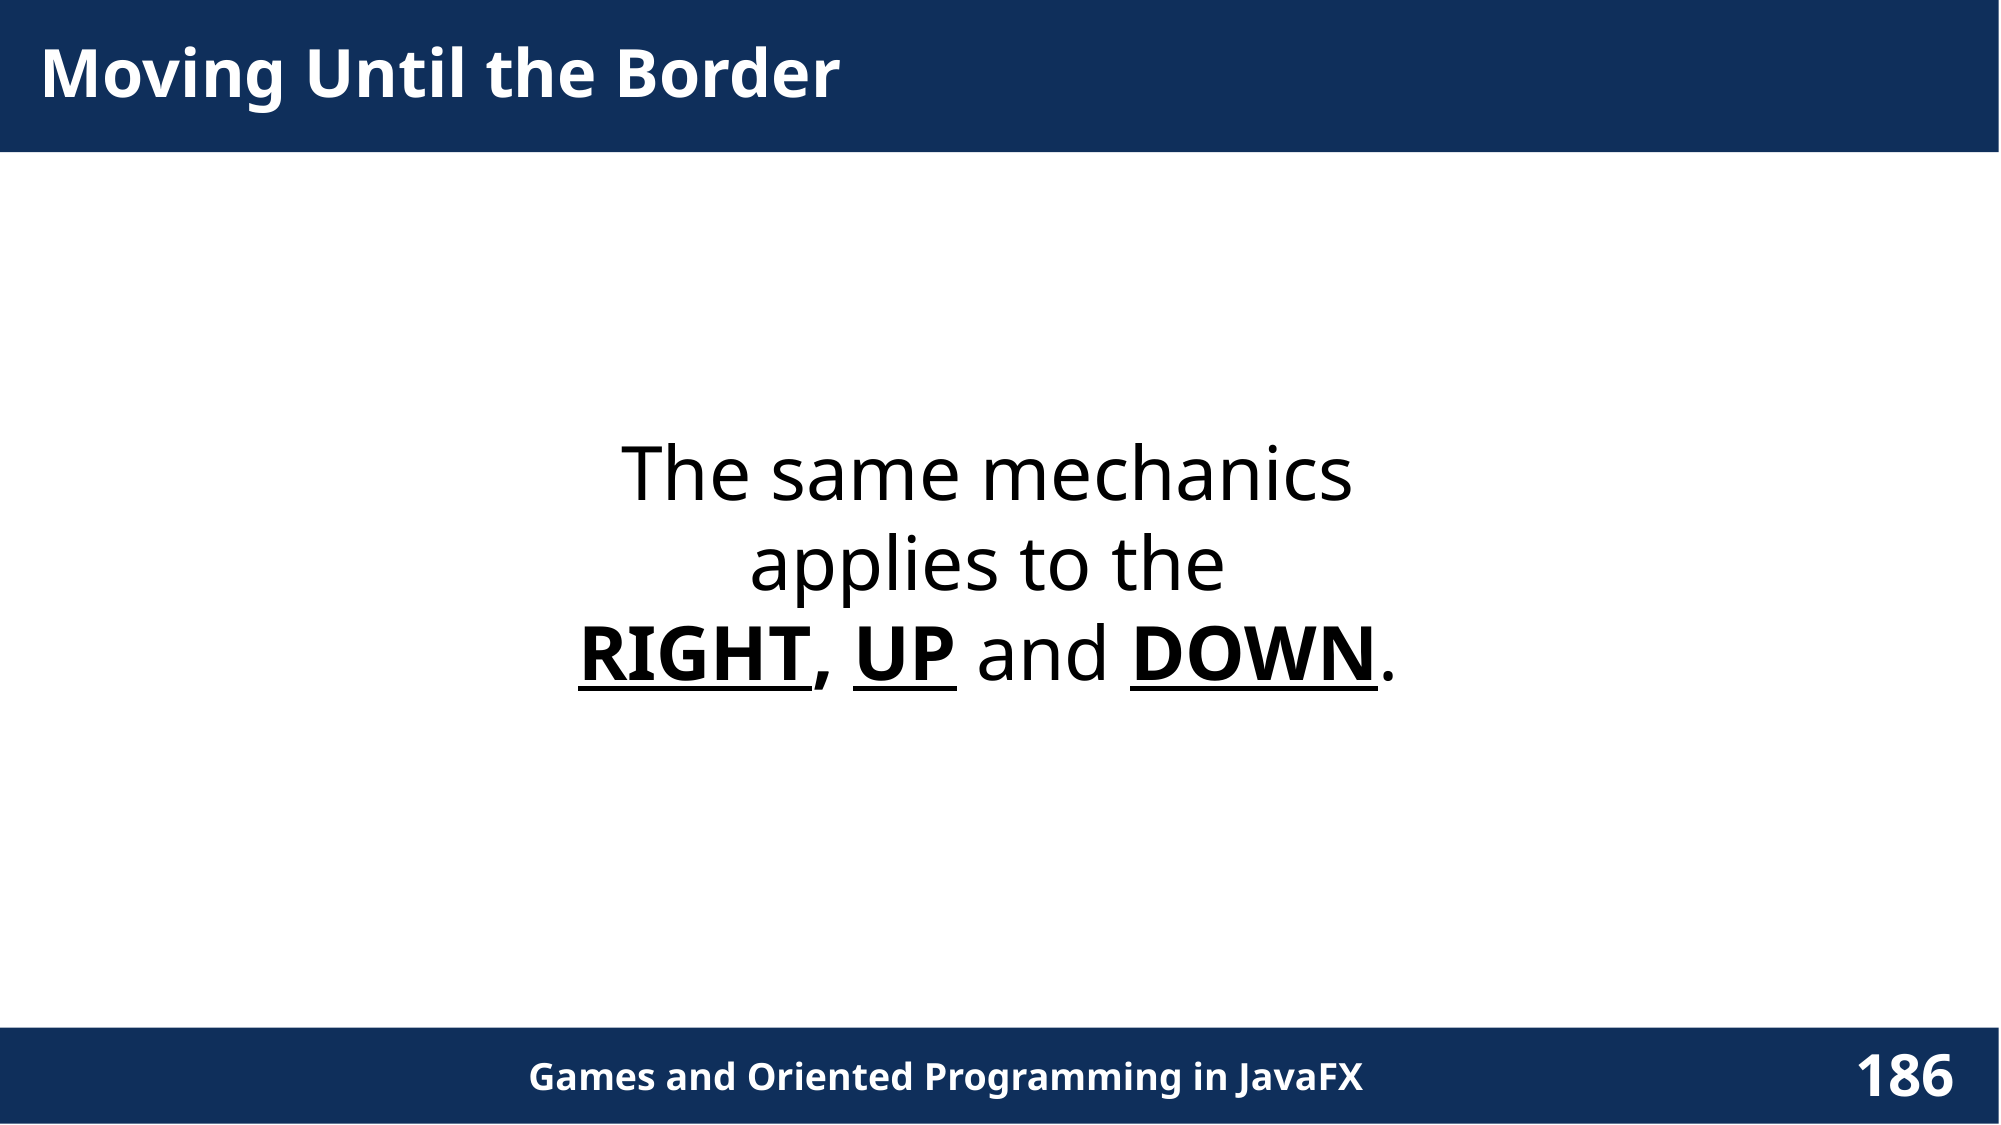

Moving Until the Border
The same mechanics
applies to the
RIGHT, UP and DOWN.